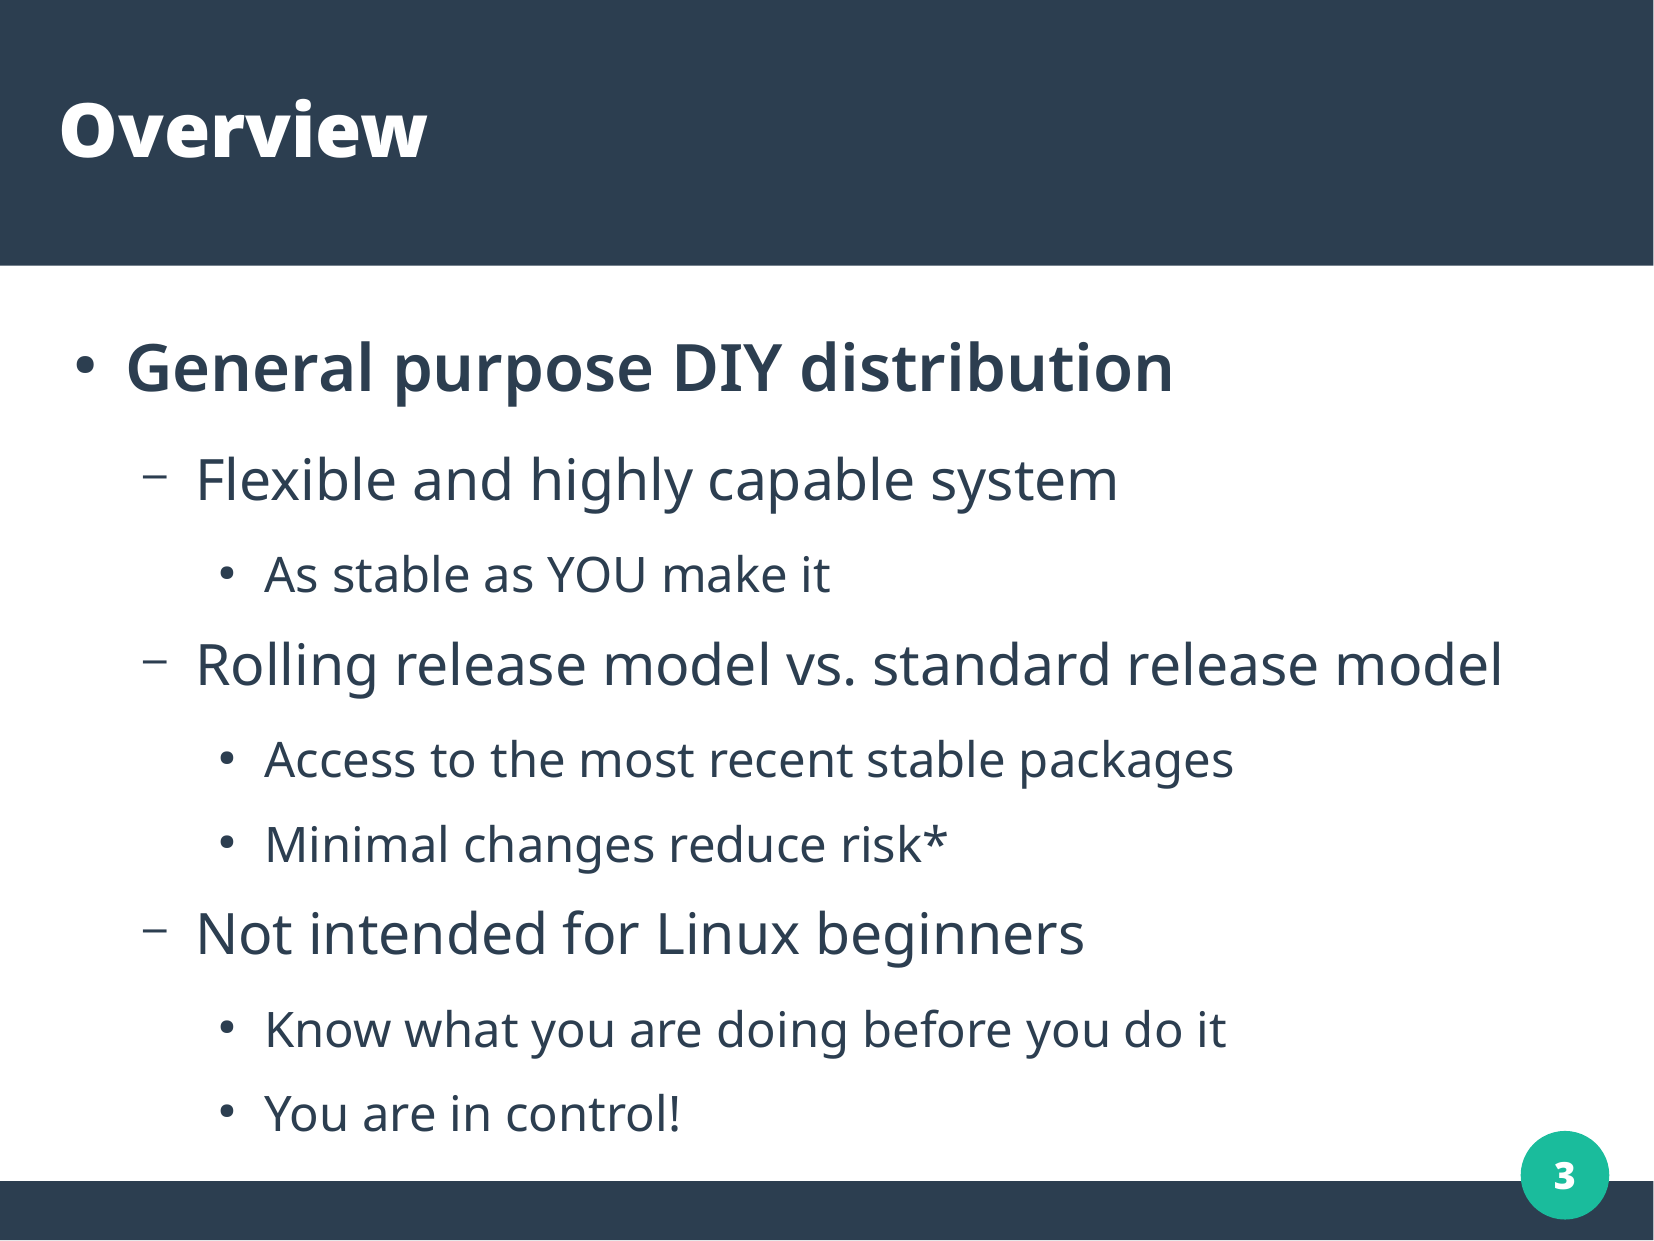

# Overview
General purpose DIY distribution
Flexible and highly capable system
As stable as YOU make it
Rolling release model vs. standard release model
Access to the most recent stable packages
Minimal changes reduce risk*
Not intended for Linux beginners
Know what you are doing before you do it
You are in control!
3